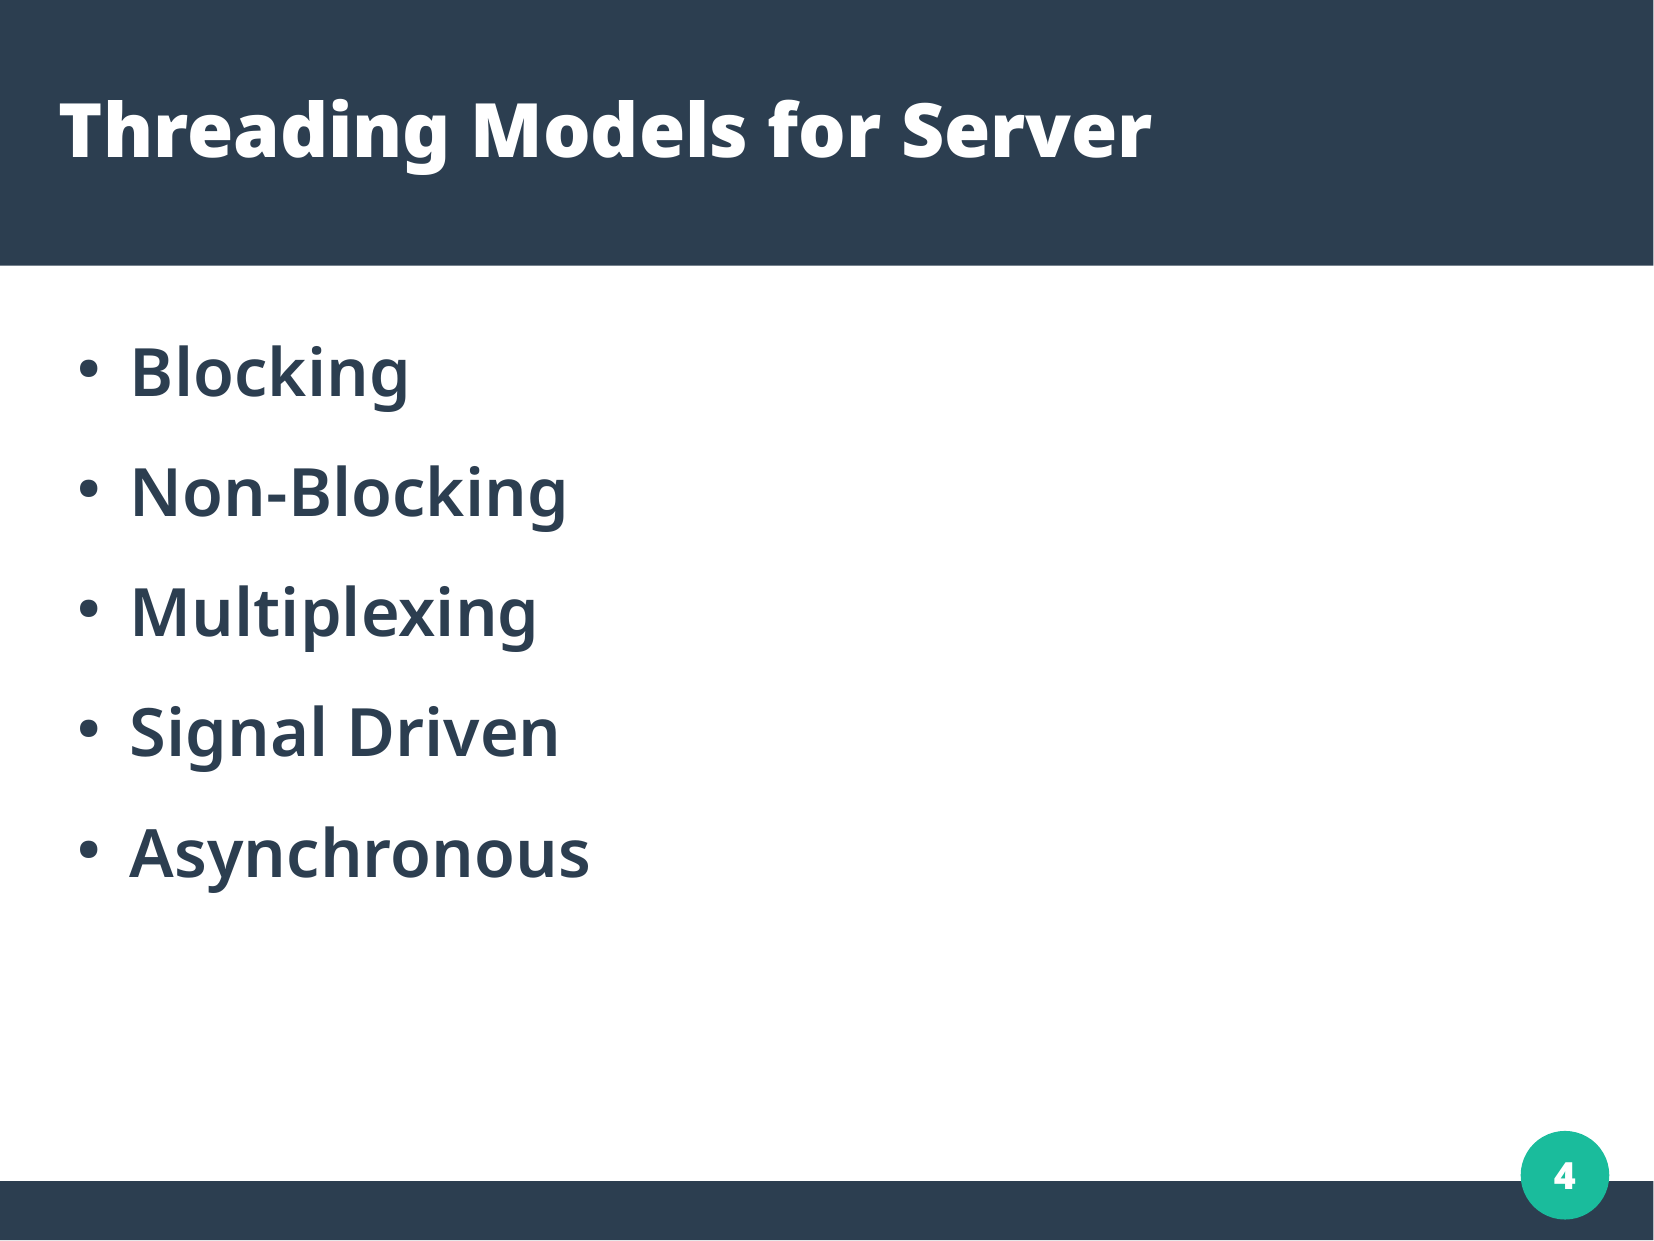

# Threading Models for Server
Blocking
Non-Blocking
Multiplexing
Signal Driven
Asynchronous
4